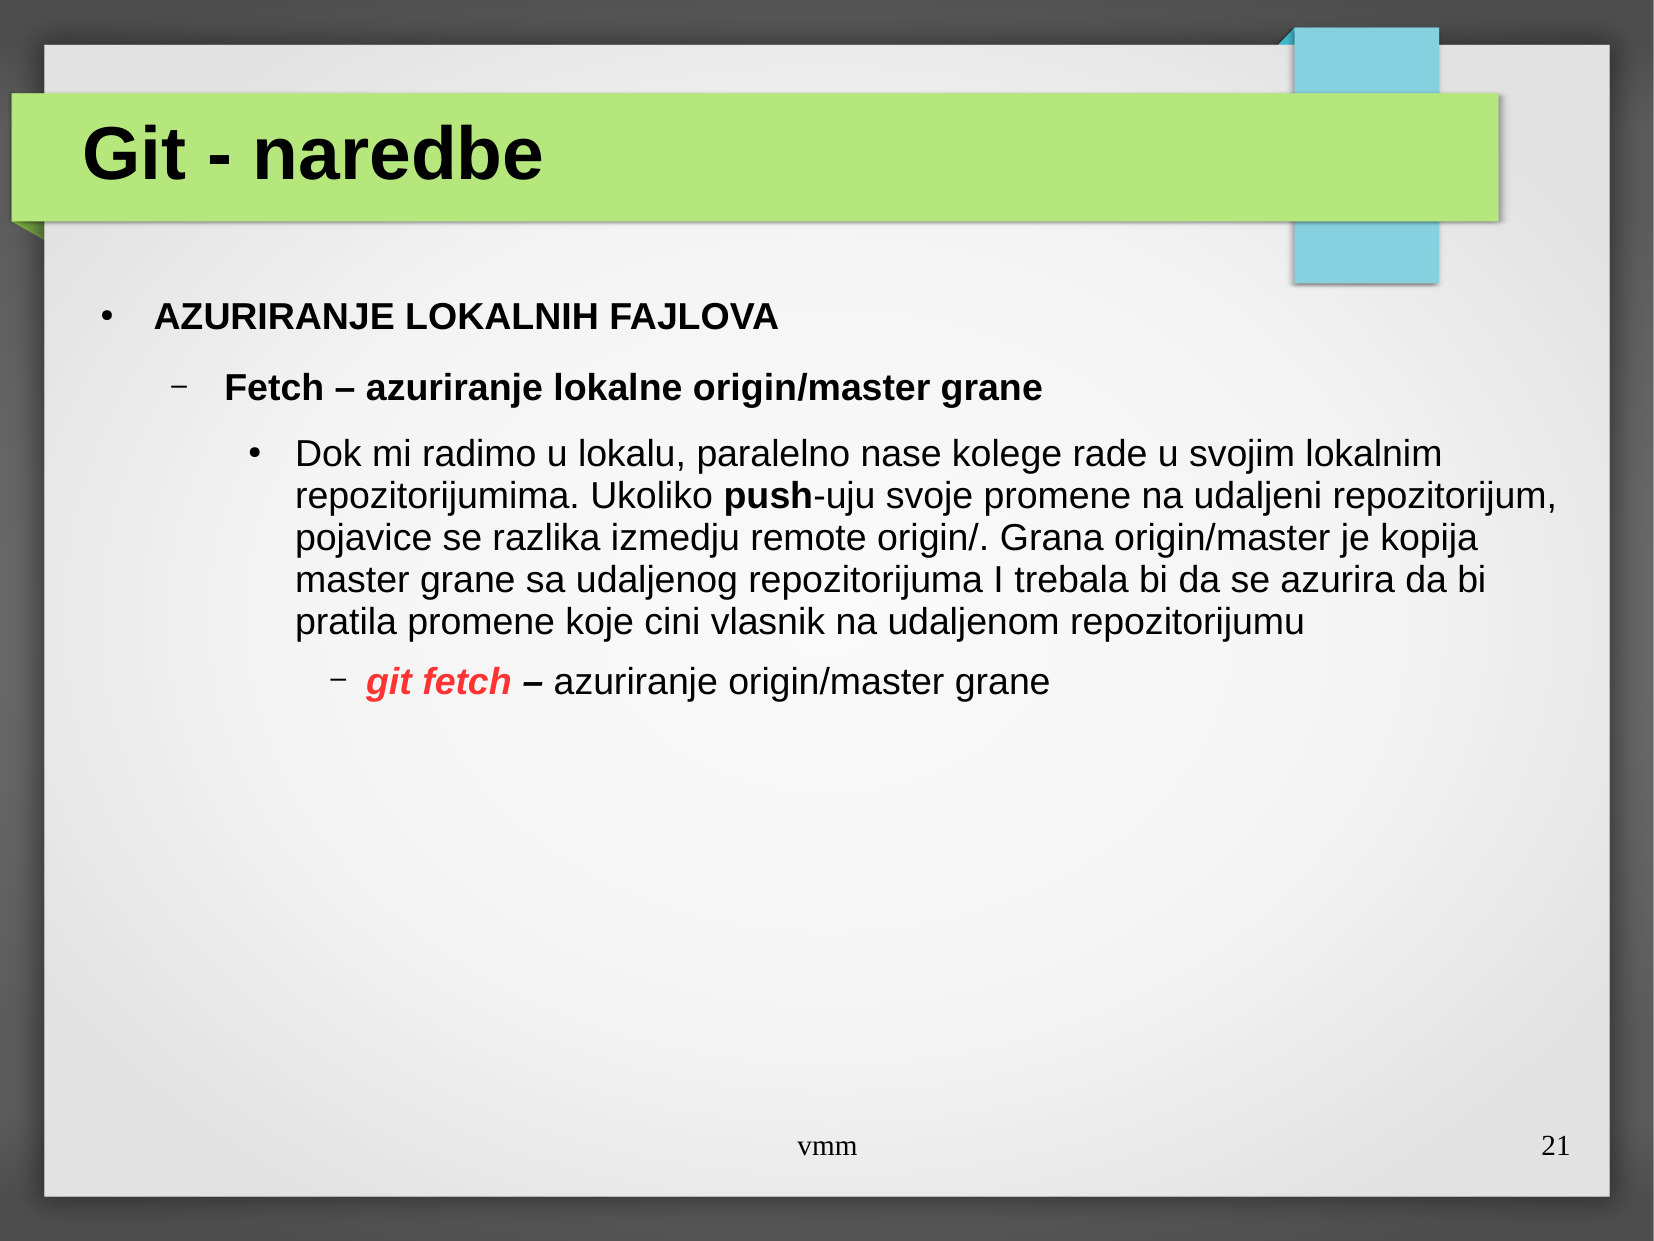

# Git - naredbe
AZURIRANJE LOKALNIH FAJLOVA
Fetch – azuriranje lokalne origin/master grane
Dok mi radimo u lokalu, paralelno nase kolege rade u svojim lokalnim repozitorijumima. Ukoliko push-uju svoje promene na udaljeni repozitorijum, pojavice se razlika izmedju remote origin/. Grana origin/master je kopija master grane sa udaljenog repozitorijuma I trebala bi da se azurira da bi pratila promene koje cini vlasnik na udaljenom repozitorijumu
git fetch – azuriranje origin/master grane
vmm
21